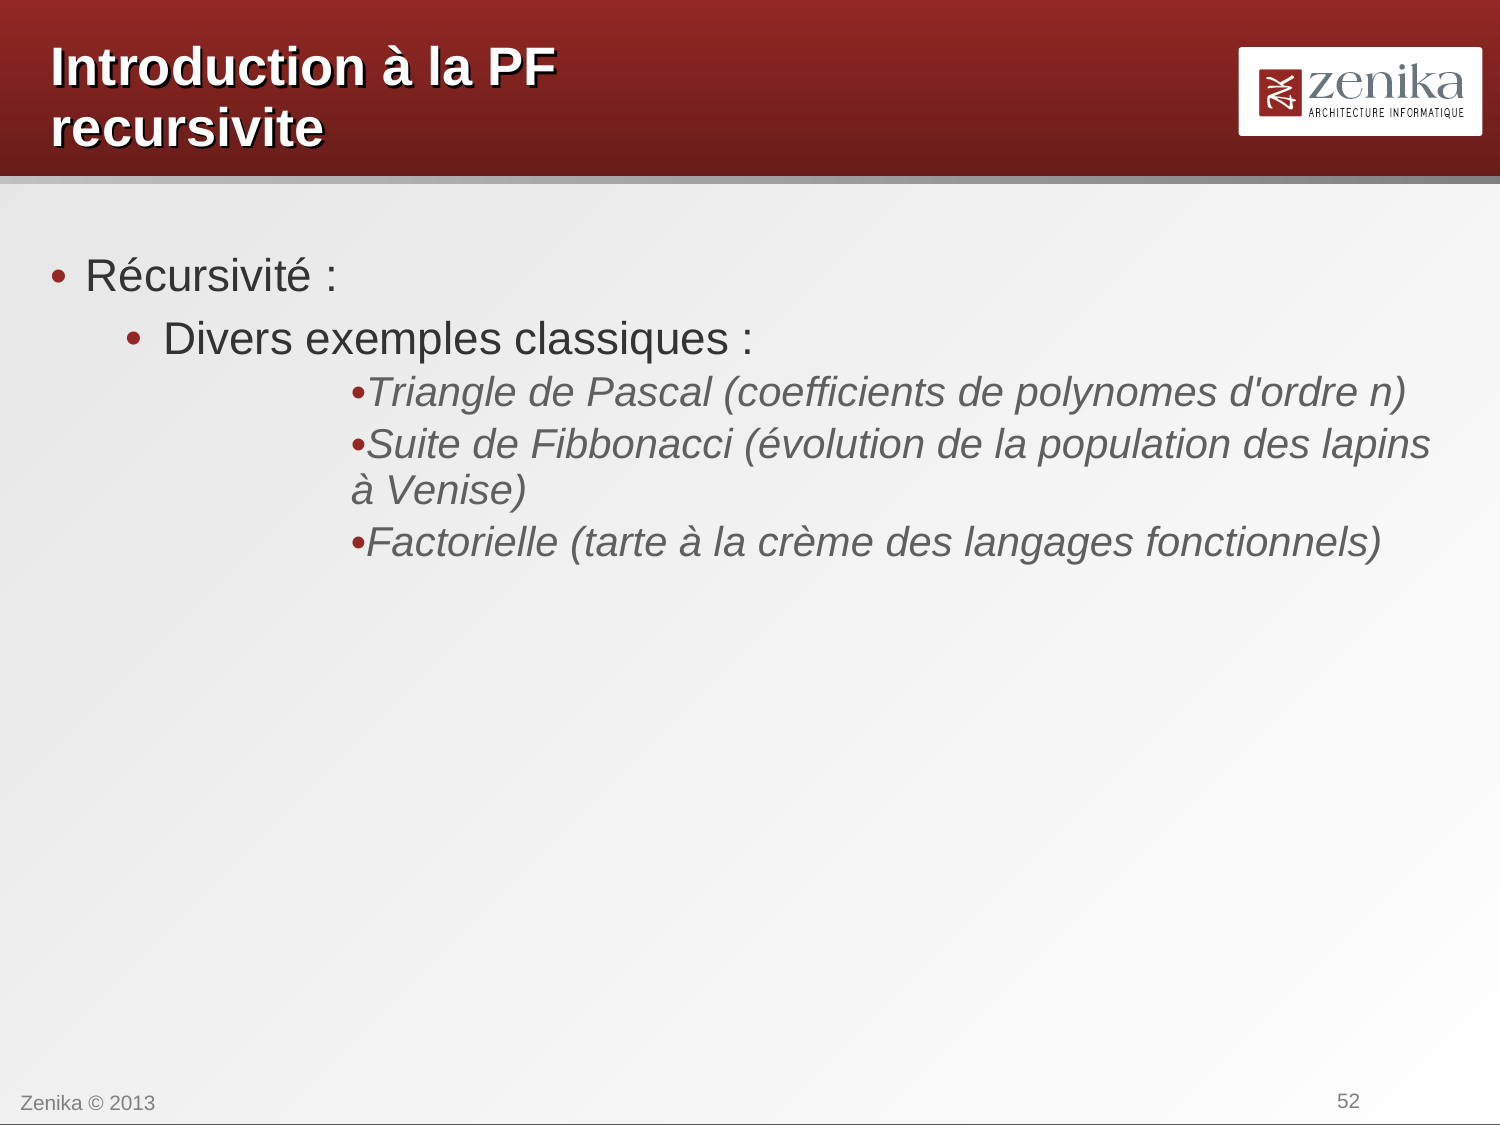

# Introduction à la PF recursivite
Récursivité :
Divers exemples classiques :
Triangle de Pascal (coefficients de polynomes d'ordre n)
Suite de Fibbonacci (évolution de la population des lapins à Venise)
Factorielle (tarte à la crème des langages fonctionnels)